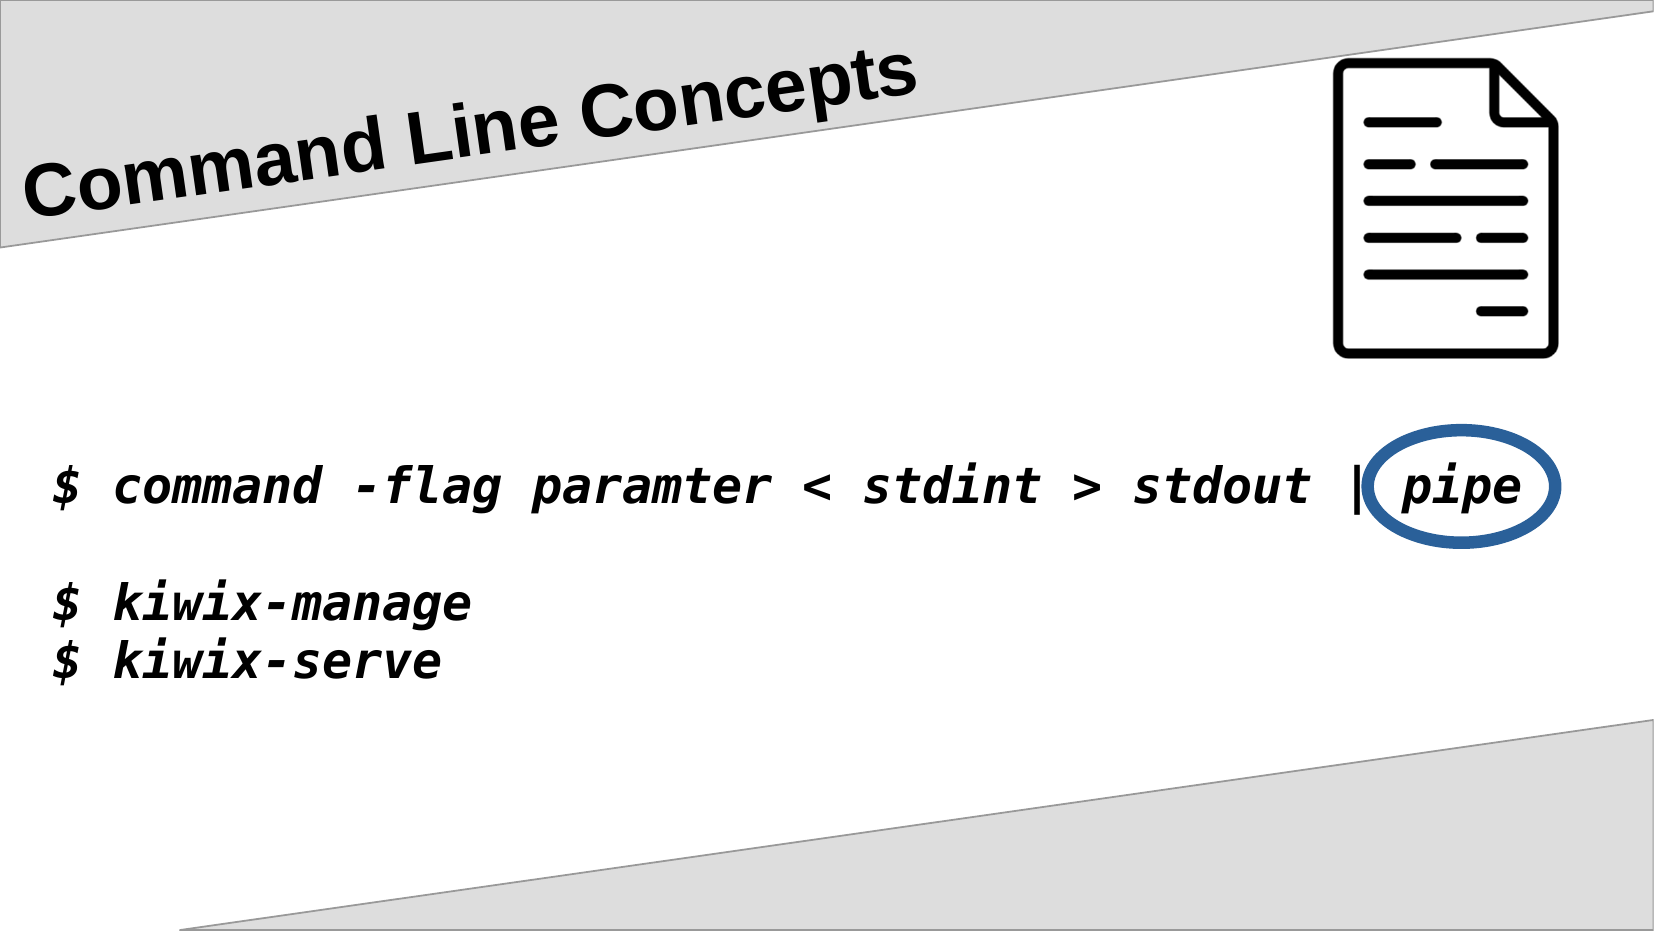

# Command Line Concepts
$ command -flag paramter < stdint > stdout | pipe
$ kiwix-manage
$ kiwix-serve